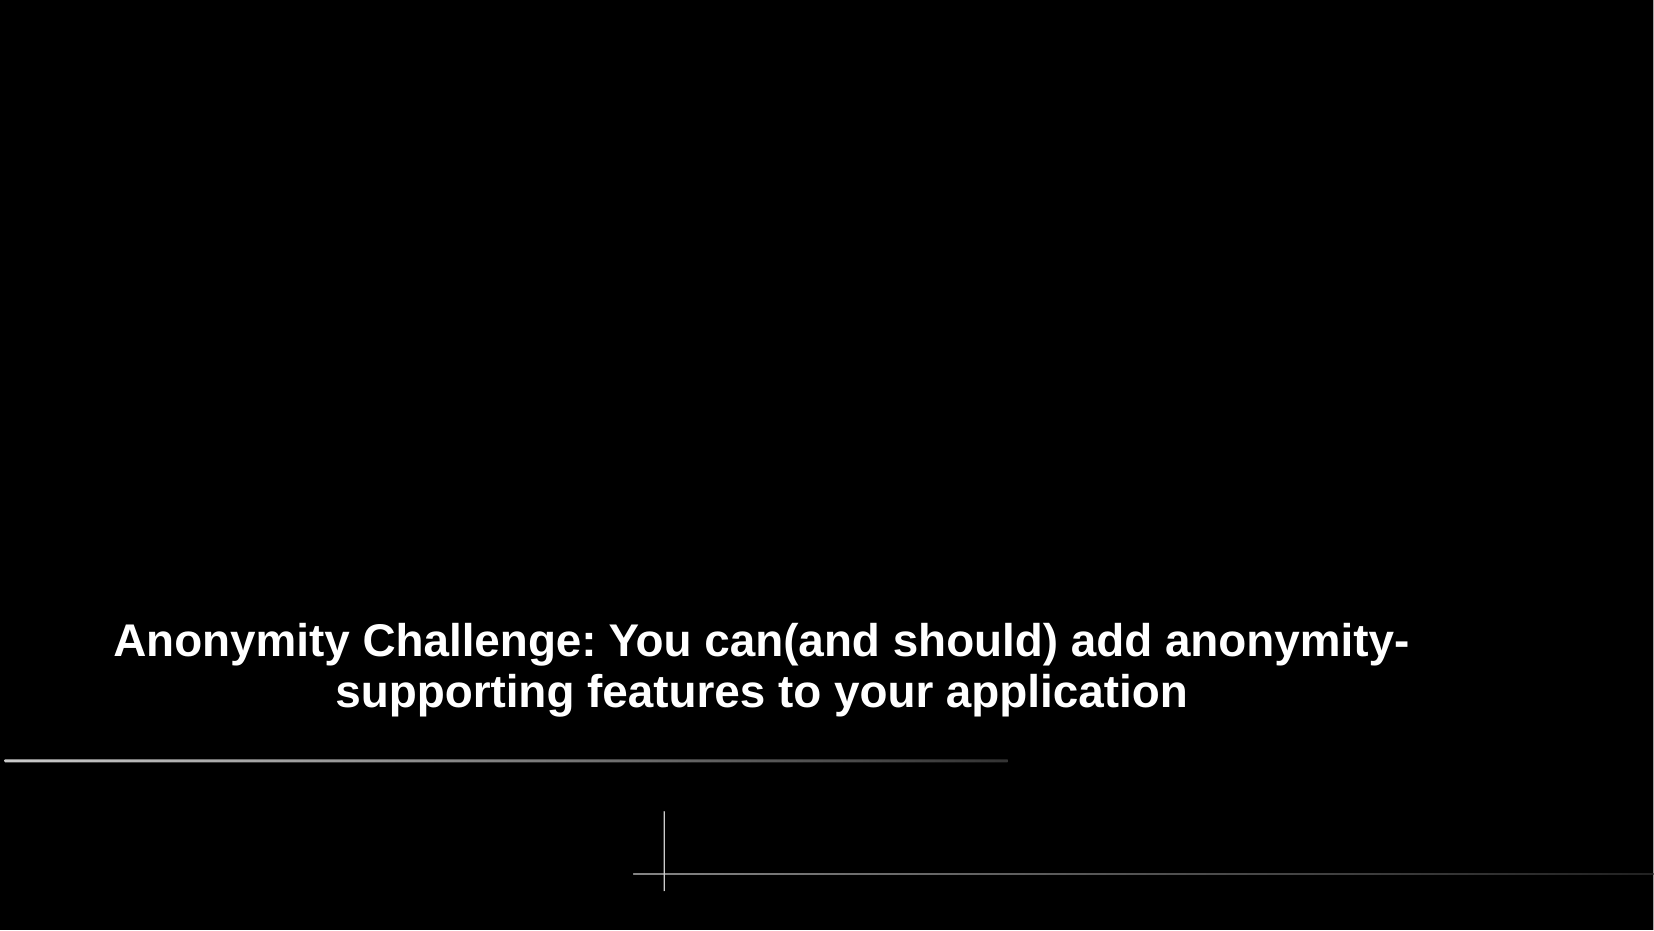

# Anonymity Challenge: You can(and should) add anonymity-supporting features to your application